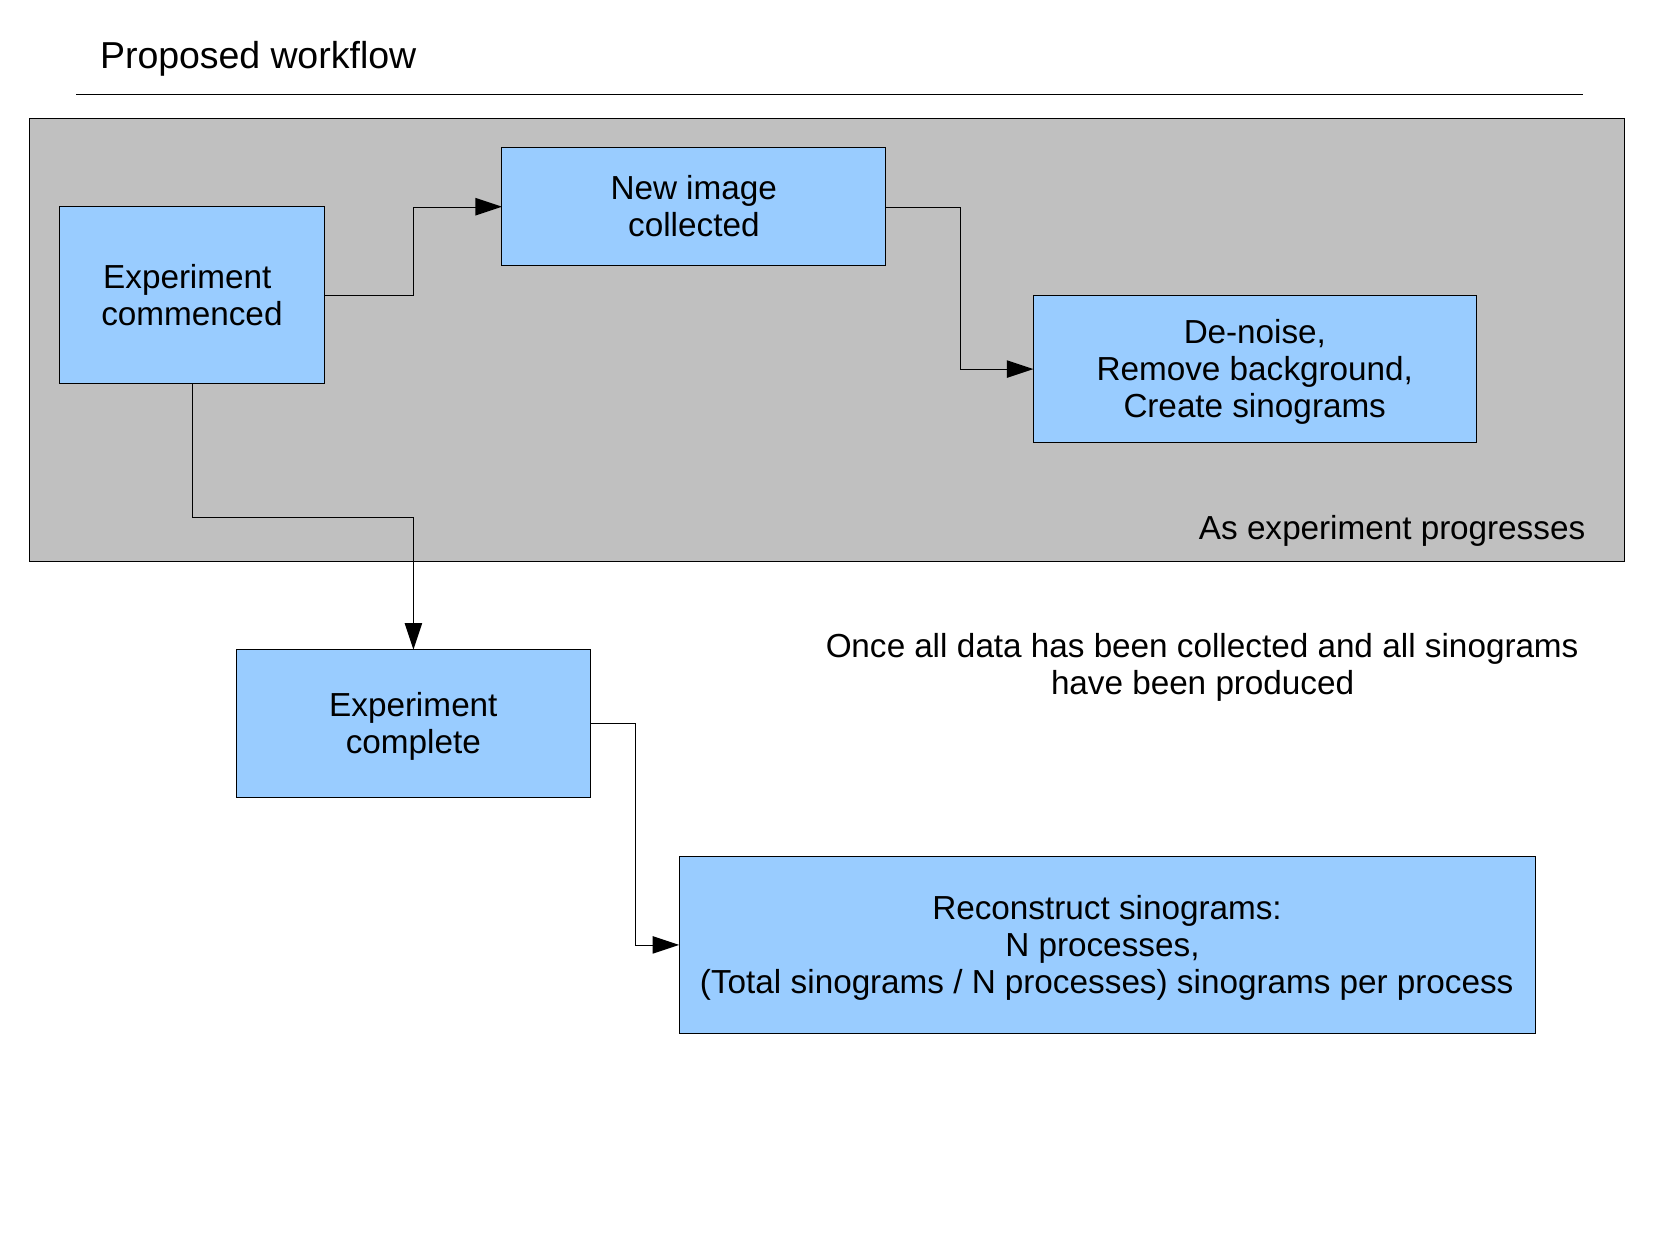

Proposed workflow
New image
collected
Experiment
commenced
De-noise,
Remove background,
Create sinograms
As experiment progresses
Once all data has been collected and all sinograms
have been produced
Experiment
complete
Reconstruct sinograms:
N processes,
(Total sinograms / N processes) sinograms per process